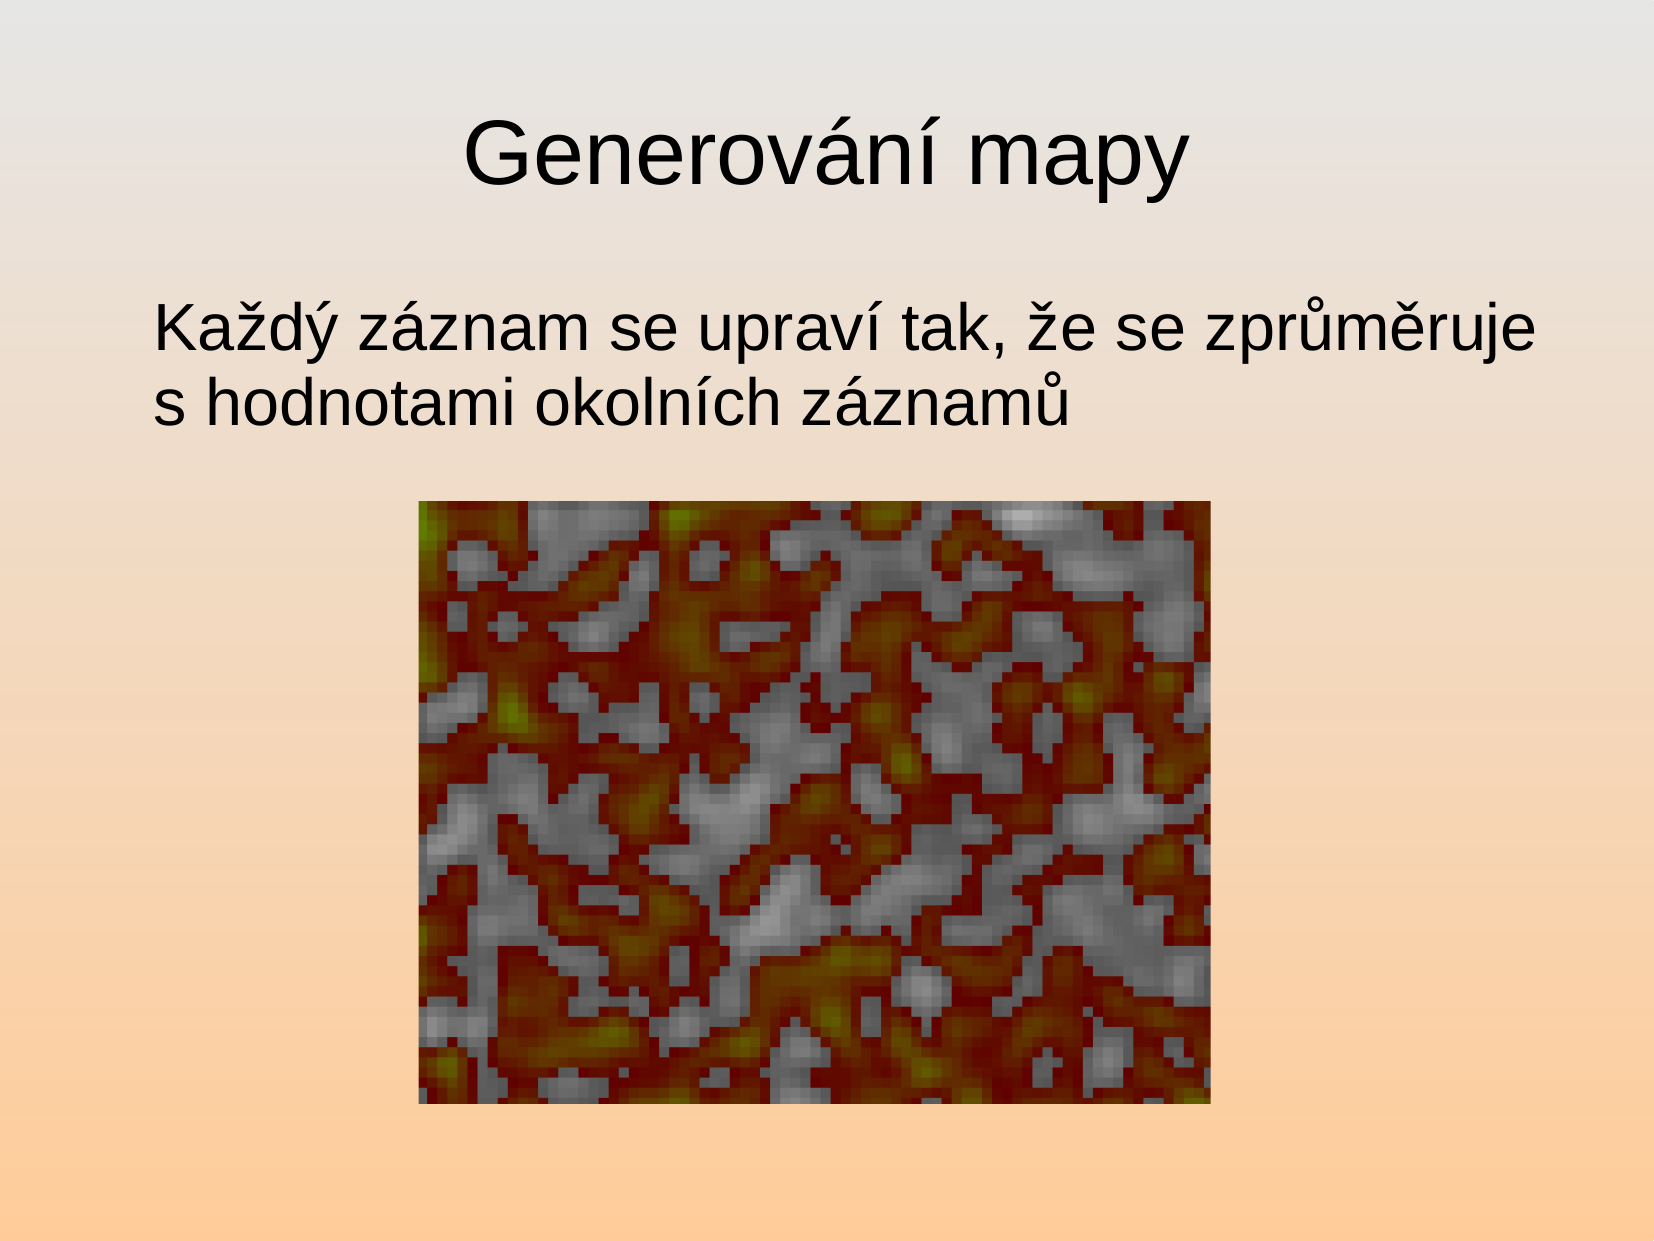

# Generování mapy
Každý záznam se upraví tak, že se zprůměruje s hodnotami okolních záznamů